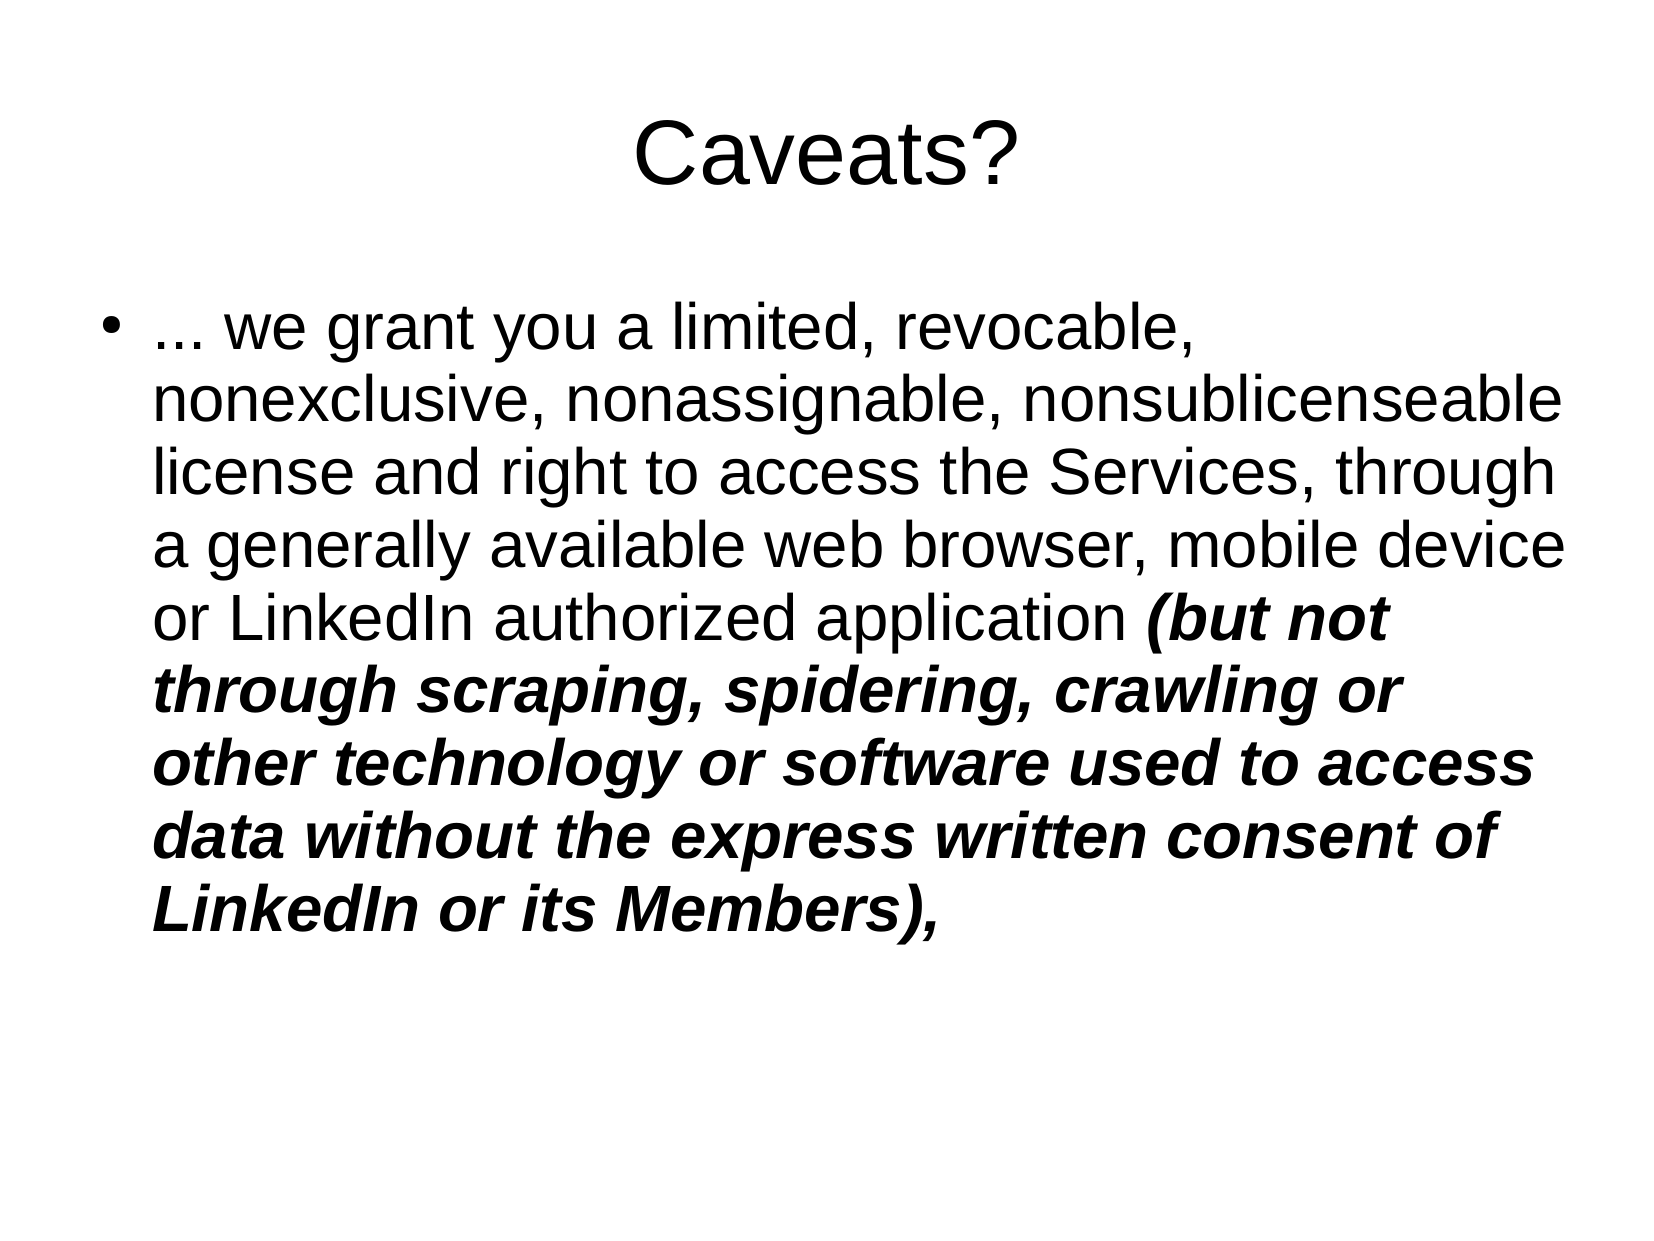

# Caveats?
... we grant you a limited, revocable, nonexclusive, nonassignable, nonsublicenseable license and right to access the Services, through a generally available web browser, mobile device or LinkedIn authorized application (but not through scraping, spidering, crawling or other technology or software used to access data without the express written consent of LinkedIn or its Members),